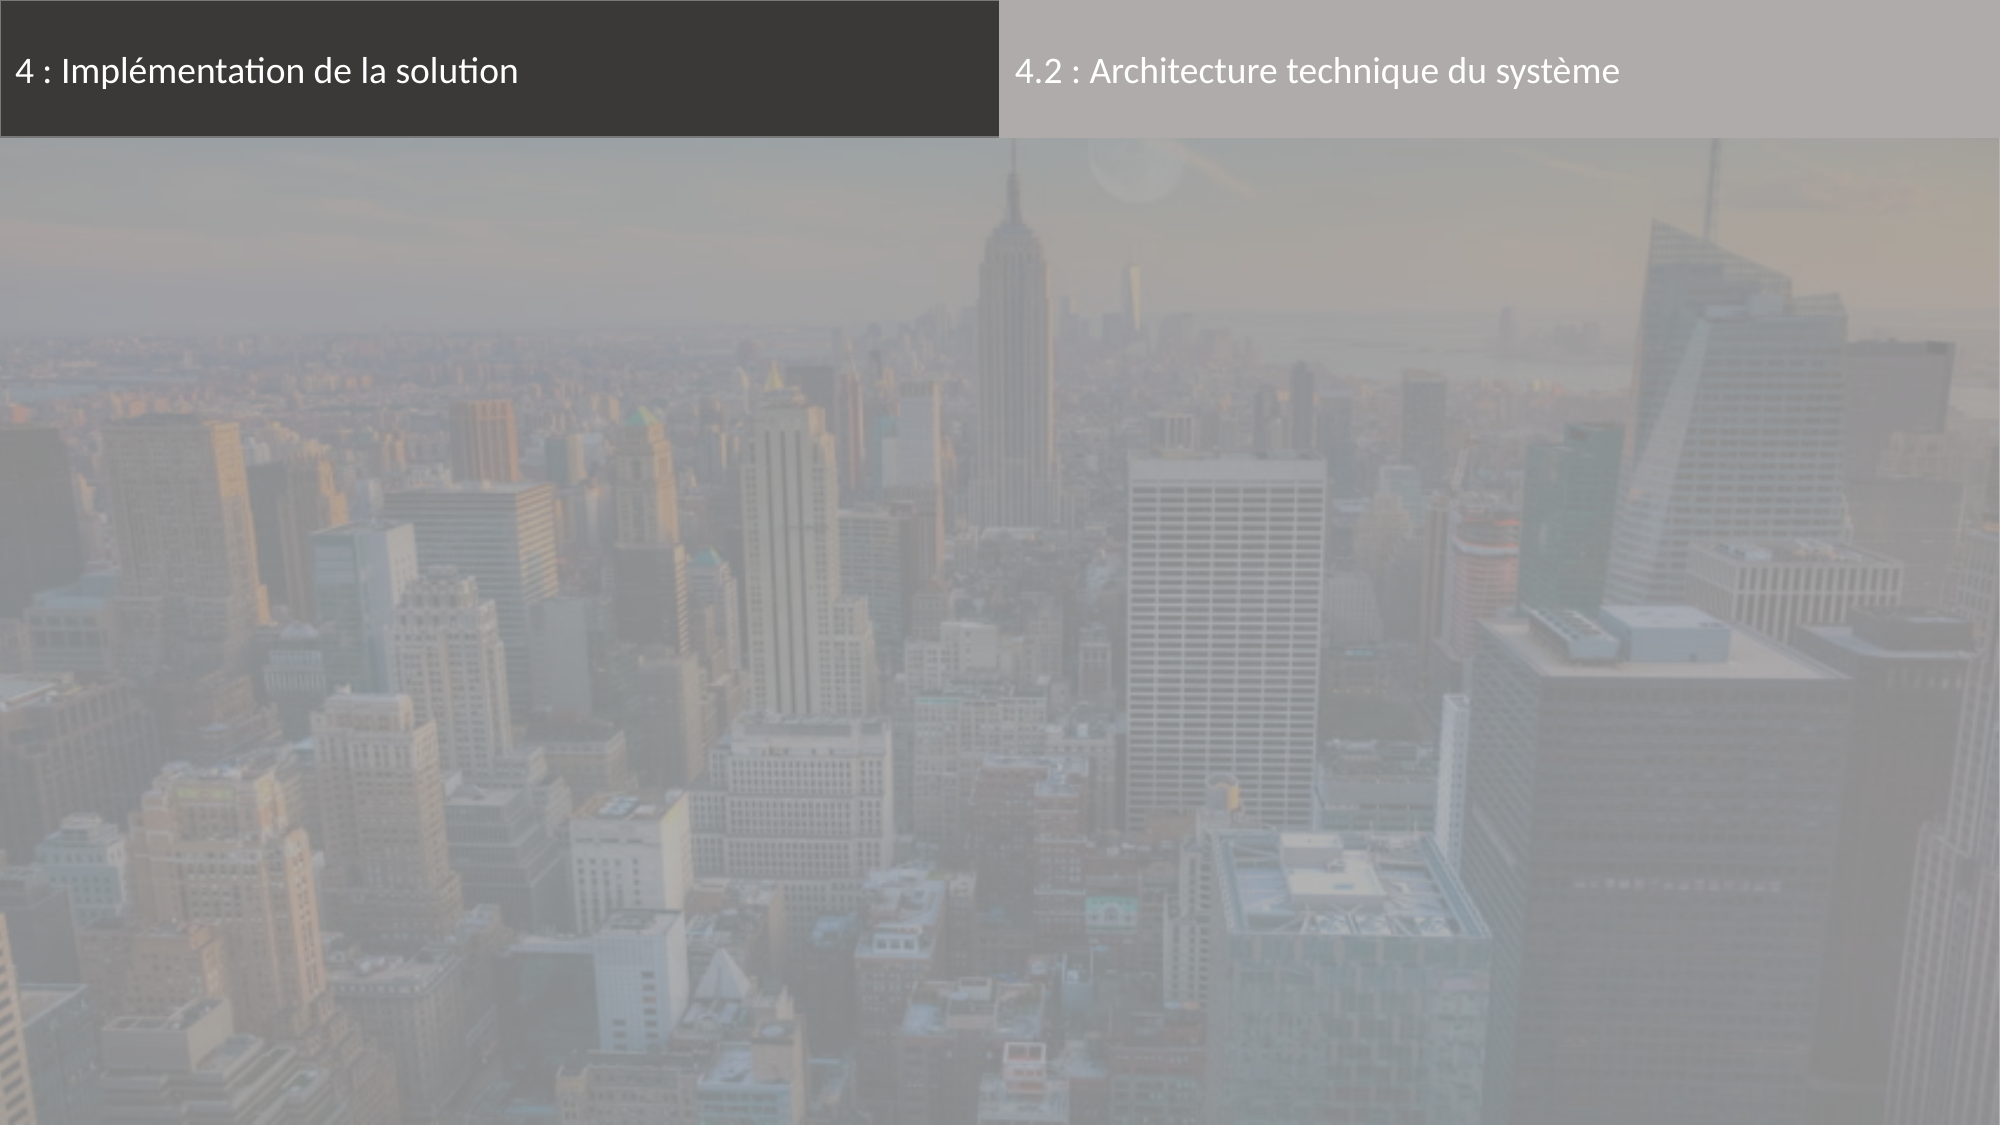

4 : Implémentation de la solution
4.2 : Architecture technique du système